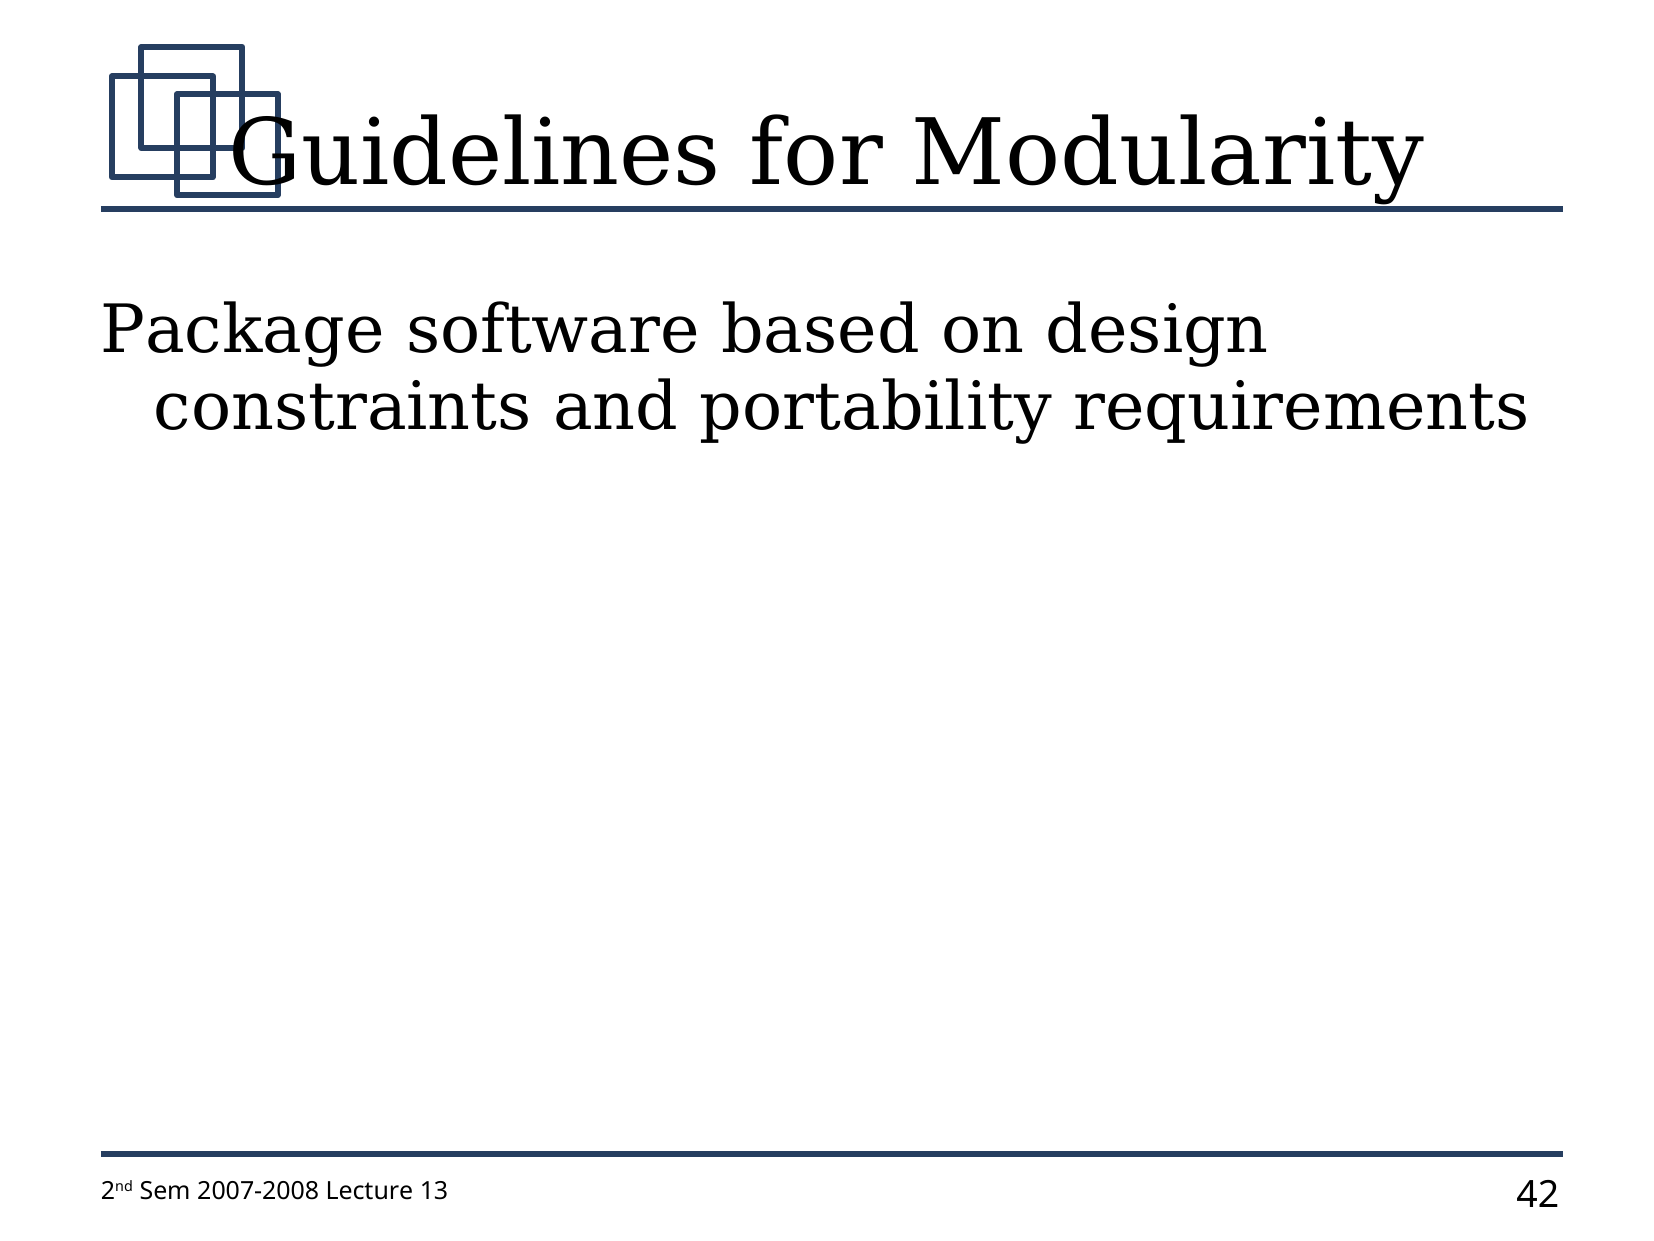

# Guidelines for Modularity
Package software based on design constraints and portability requirements